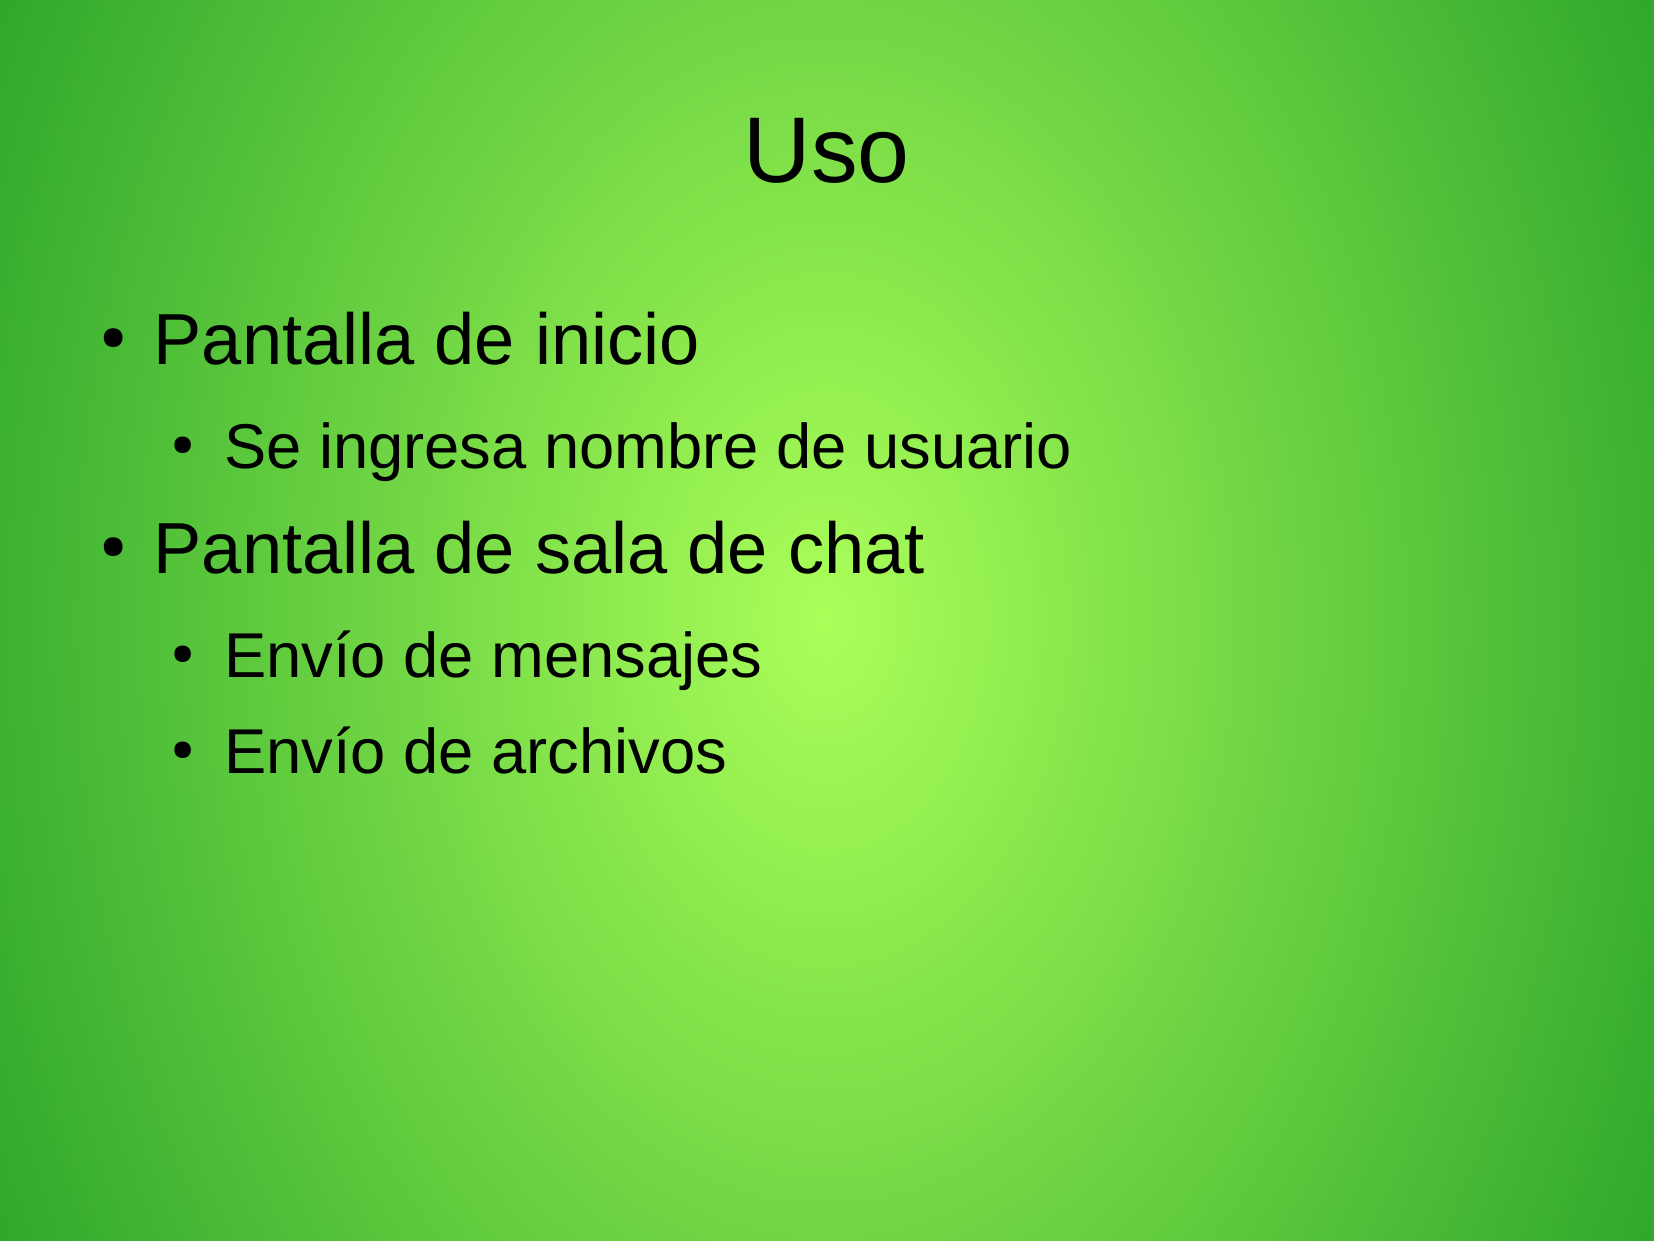

# Uso
Pantalla de inicio
Se ingresa nombre de usuario
Pantalla de sala de chat
Envío de mensajes
Envío de archivos